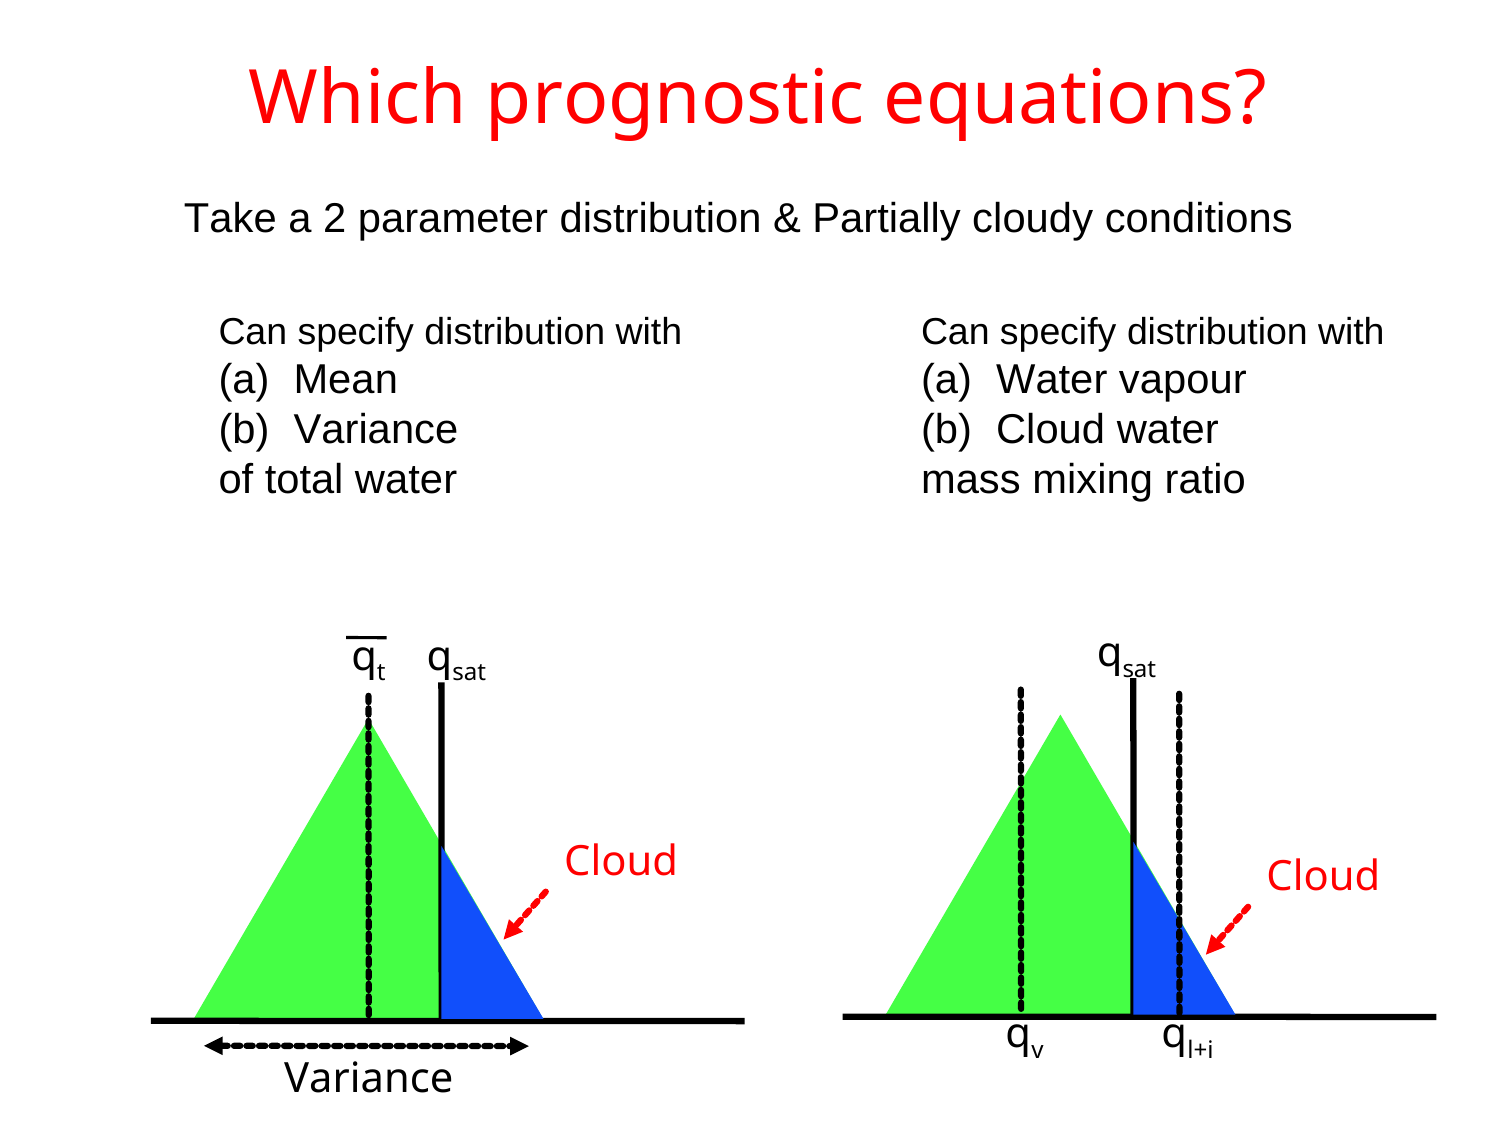

# Which prognostic equations?
Take a 2 parameter distribution & Partially cloudy conditions
Can specify distribution with
Mean
Variance
of total water
Can specify distribution with
Water vapour
Cloud water
mass mixing ratio
qsat
qt
qsat
Cloud
Cloud
qv
ql+i
Variance